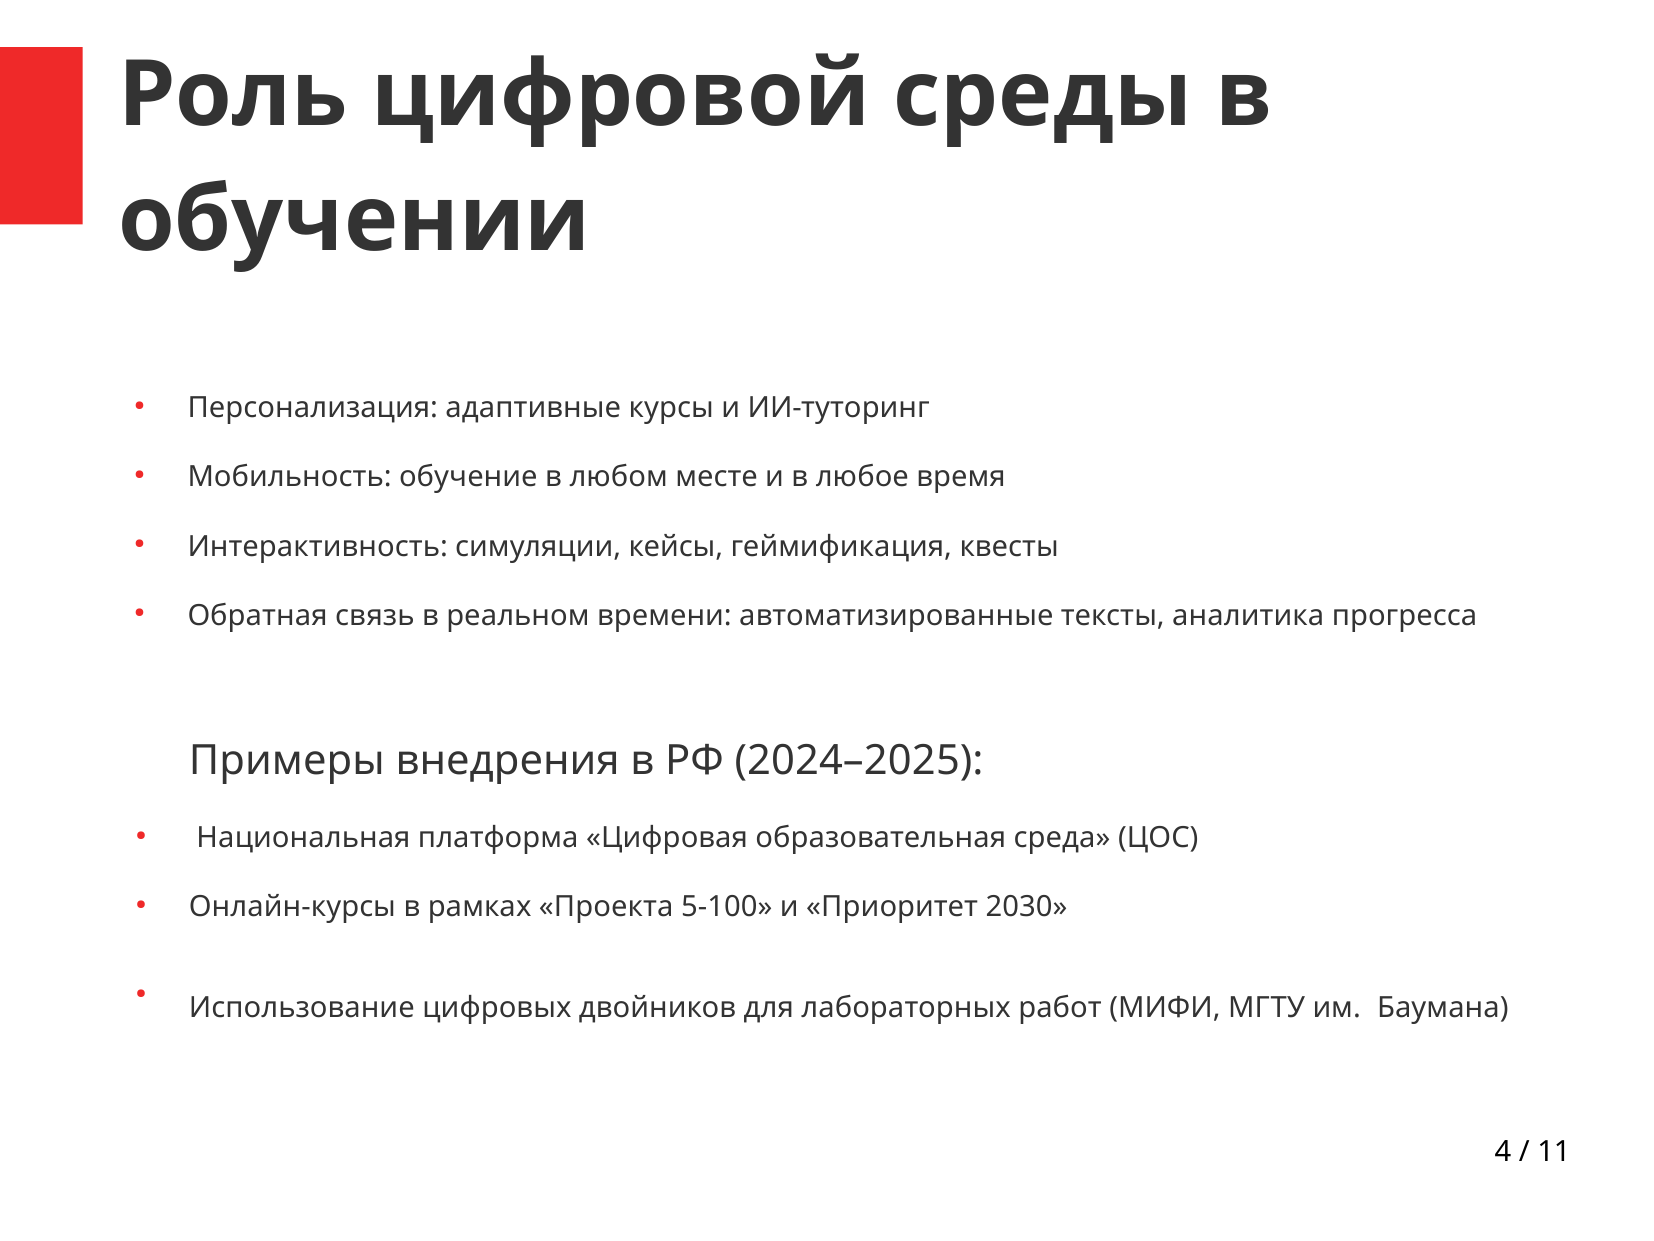

# Роль цифровой среды в обучении
Персонализация: адаптивные курсы и ИИ-туторинг
Мобильность: обучение в любом месте и в любое время
Интерактивность: симуляции, кейсы, геймификация, квесты
Обратная связь в реальном времени: автоматизированные тексты, аналитика прогресса
Примеры внедрения в РФ (2024–2025):
 Национальная платформа «Цифровая образовательная среда» (ЦОС)
Онлайн-курсы в рамках «Проекта 5-100» и «Приоритет 2030»
Использование цифровых двойников для лабораторных работ (МИФИ, МГТУ им. Баумана)
4